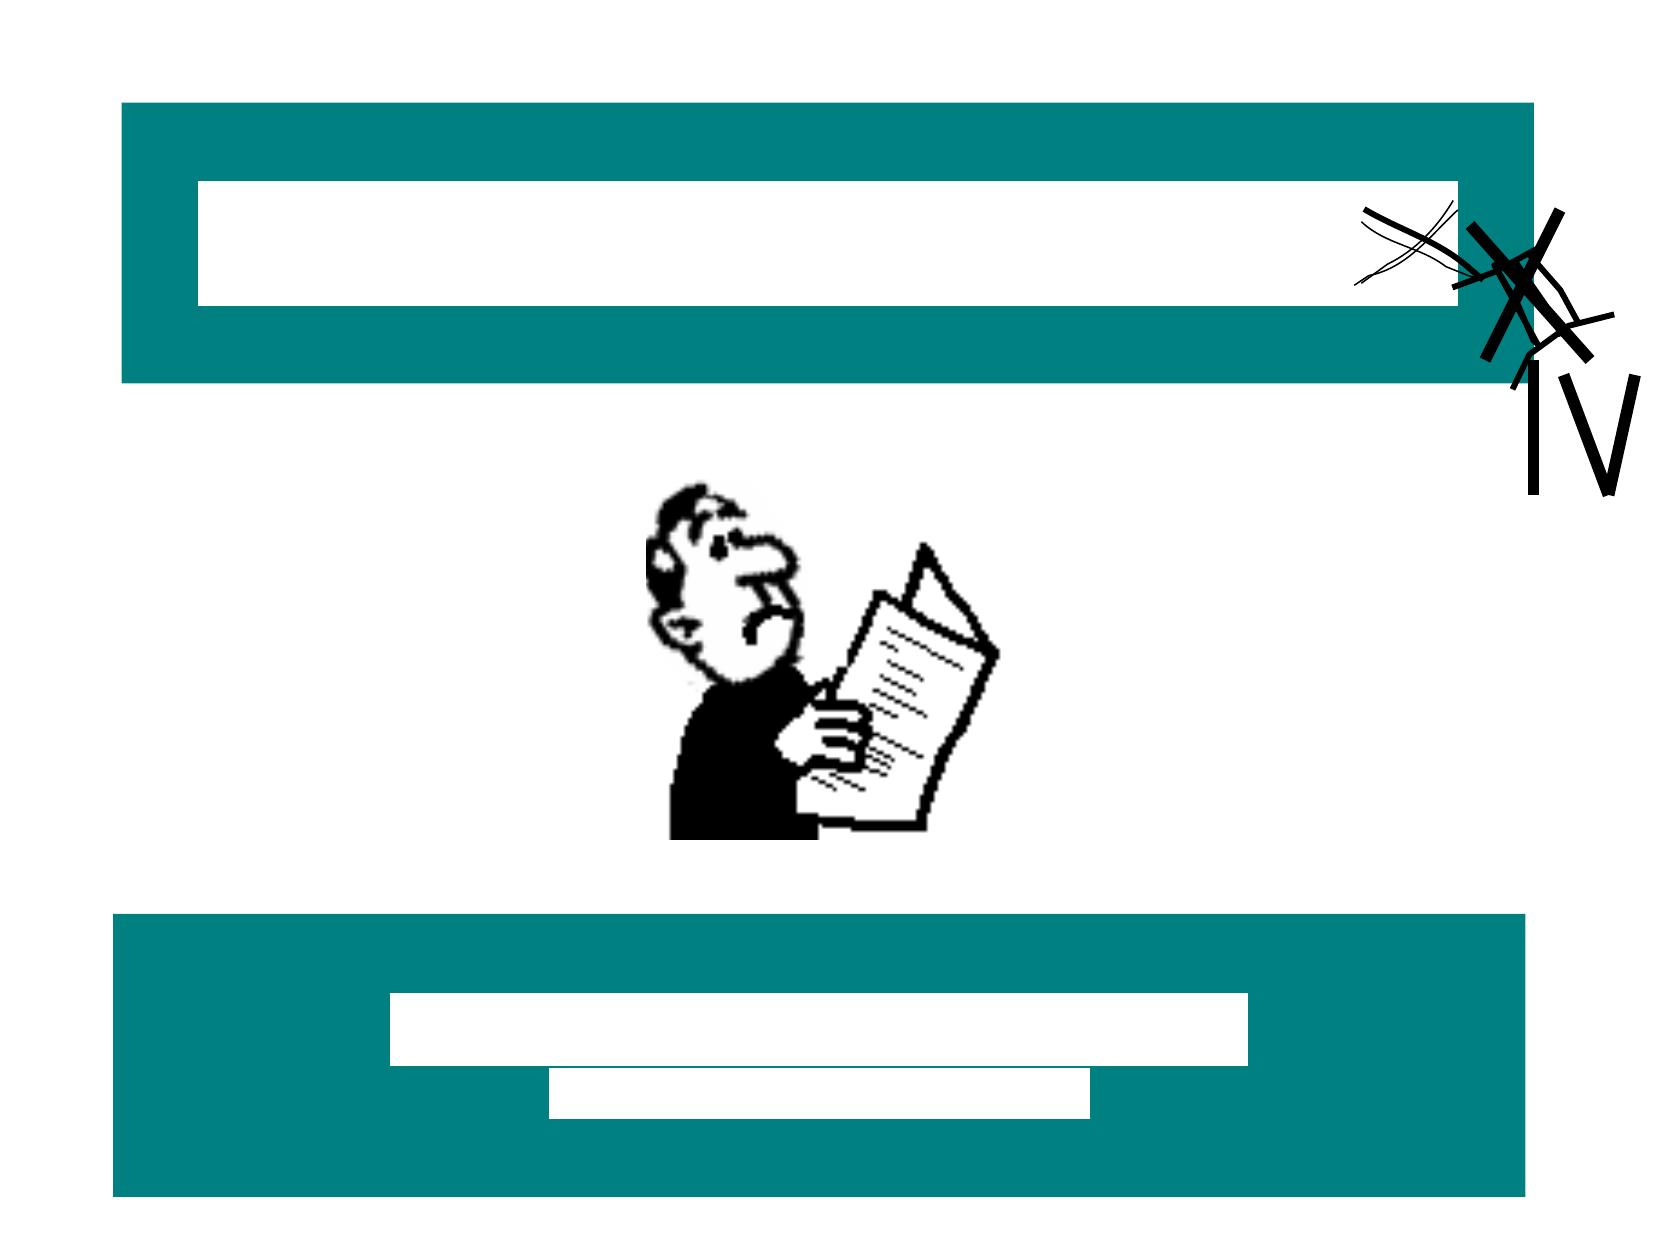

# Programando con estilo II
Baltasar García Perez-Schofield
http://jbgarcia.webs.uvigo.es/